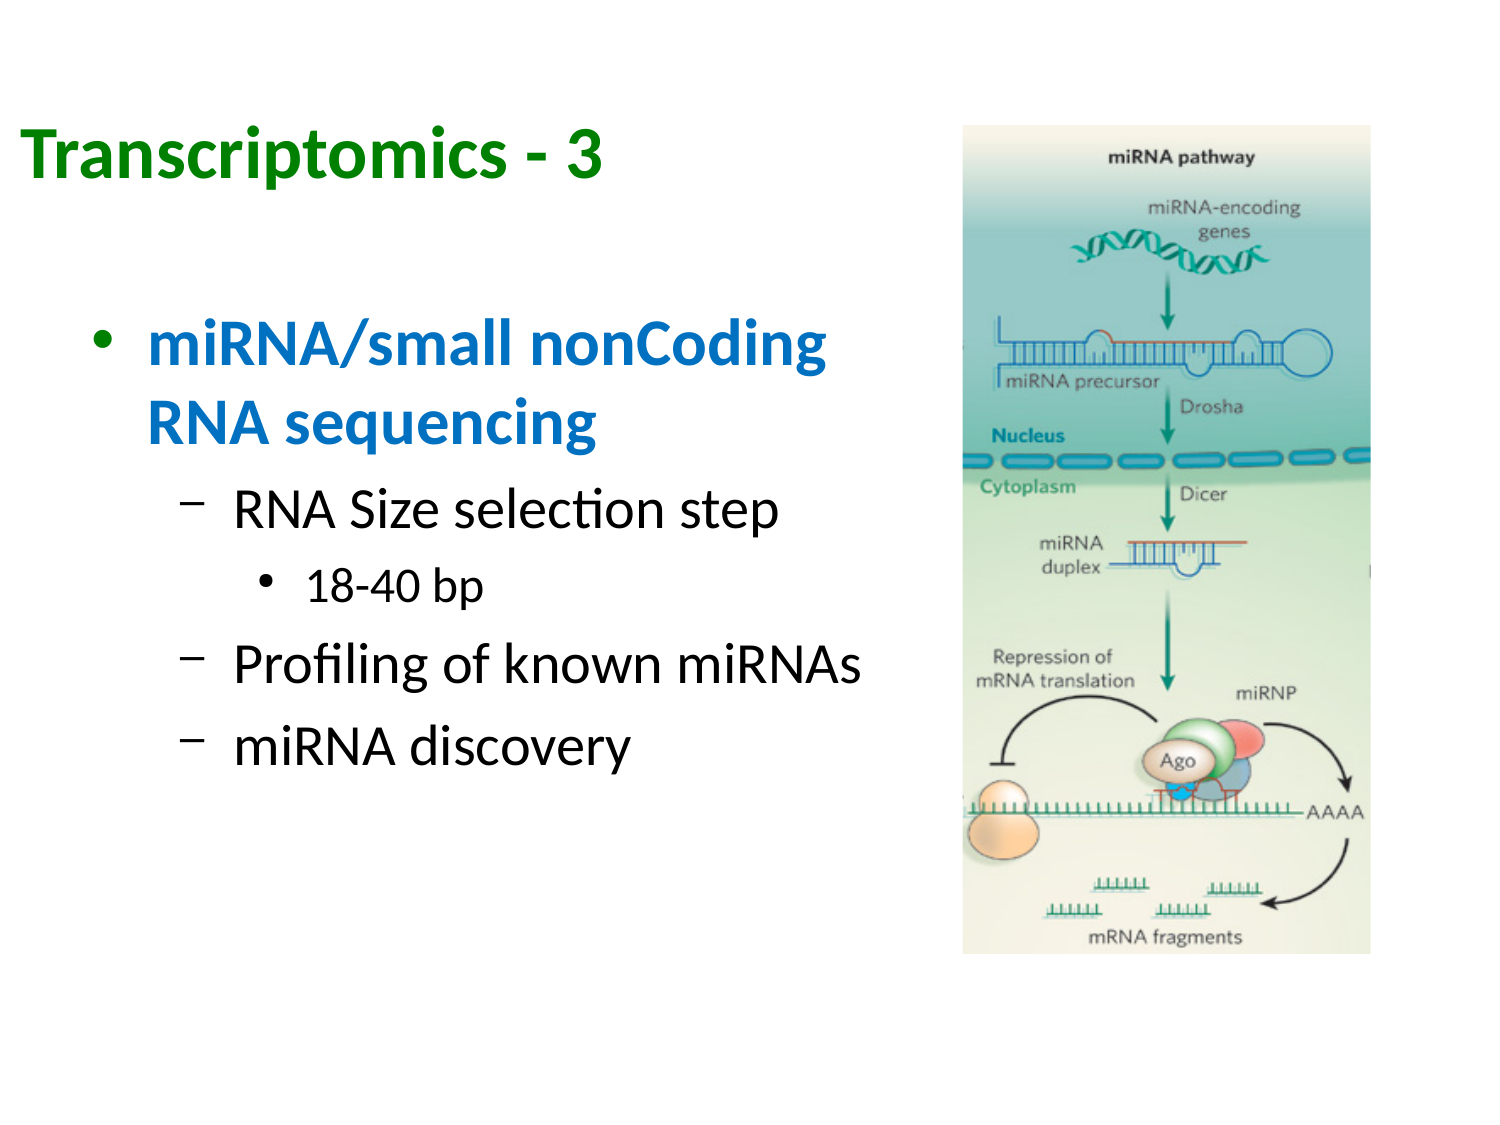

# Transcriptomics - 3
miRNA/small nonCoding RNA sequencing
RNA Size selection step
18-40 bp
Profiling of known miRNAs
miRNA discovery